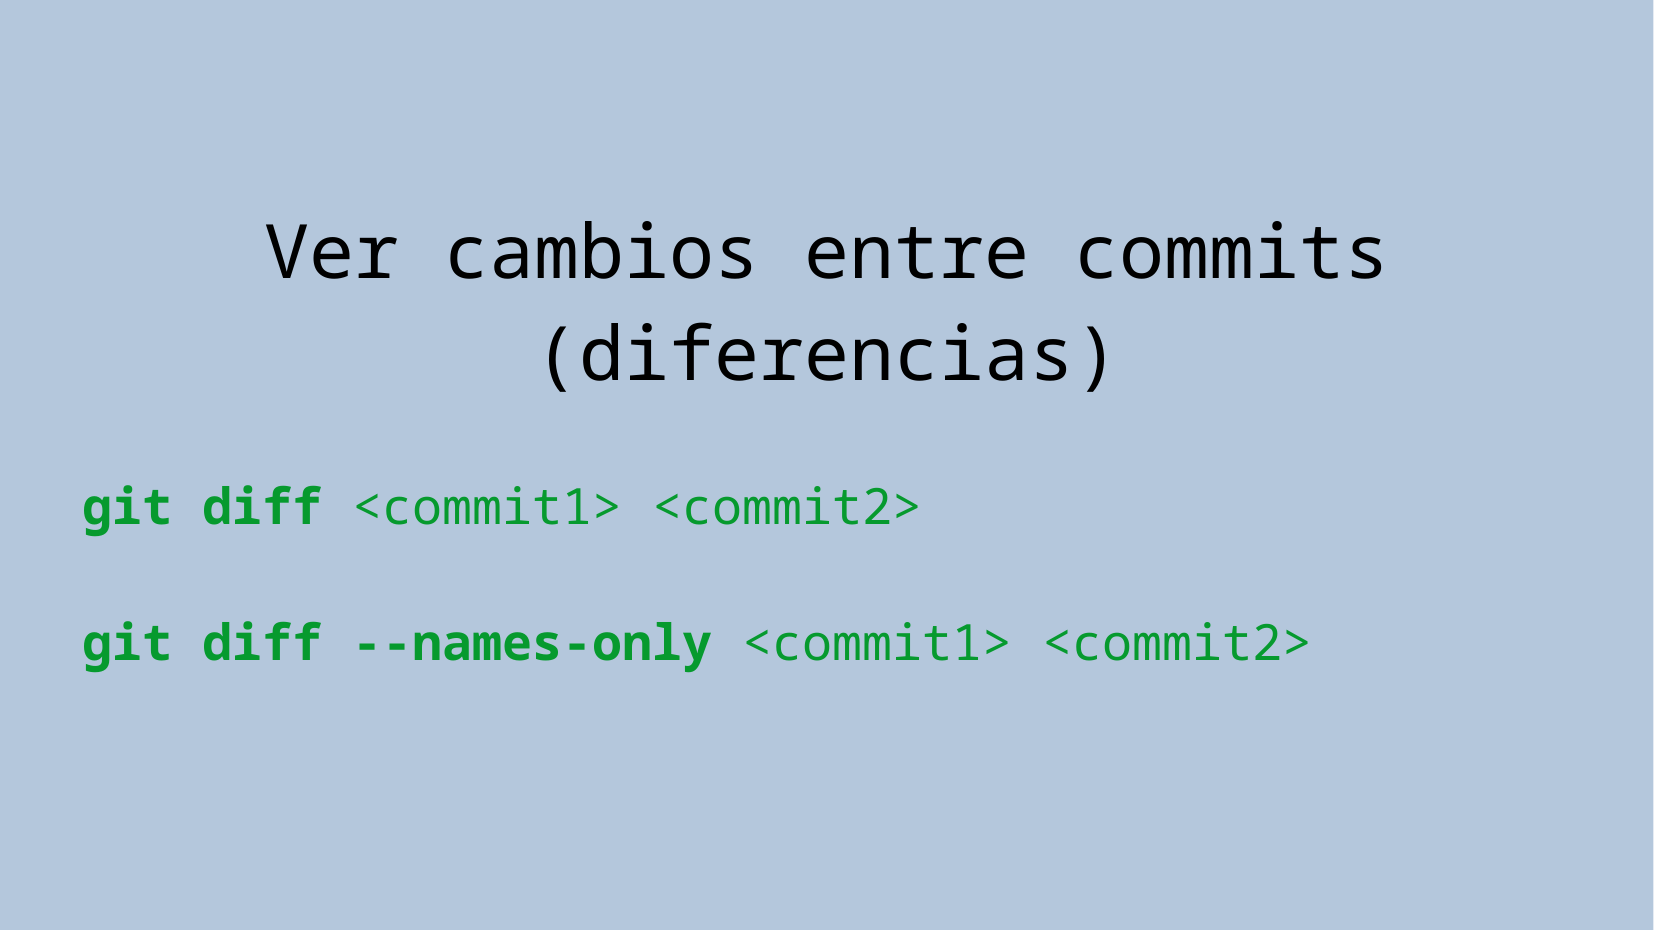

# Ver cambios entre commits (diferencias)
git diff <commit1> <commit2>
git diff --names-only <commit1> <commit2>